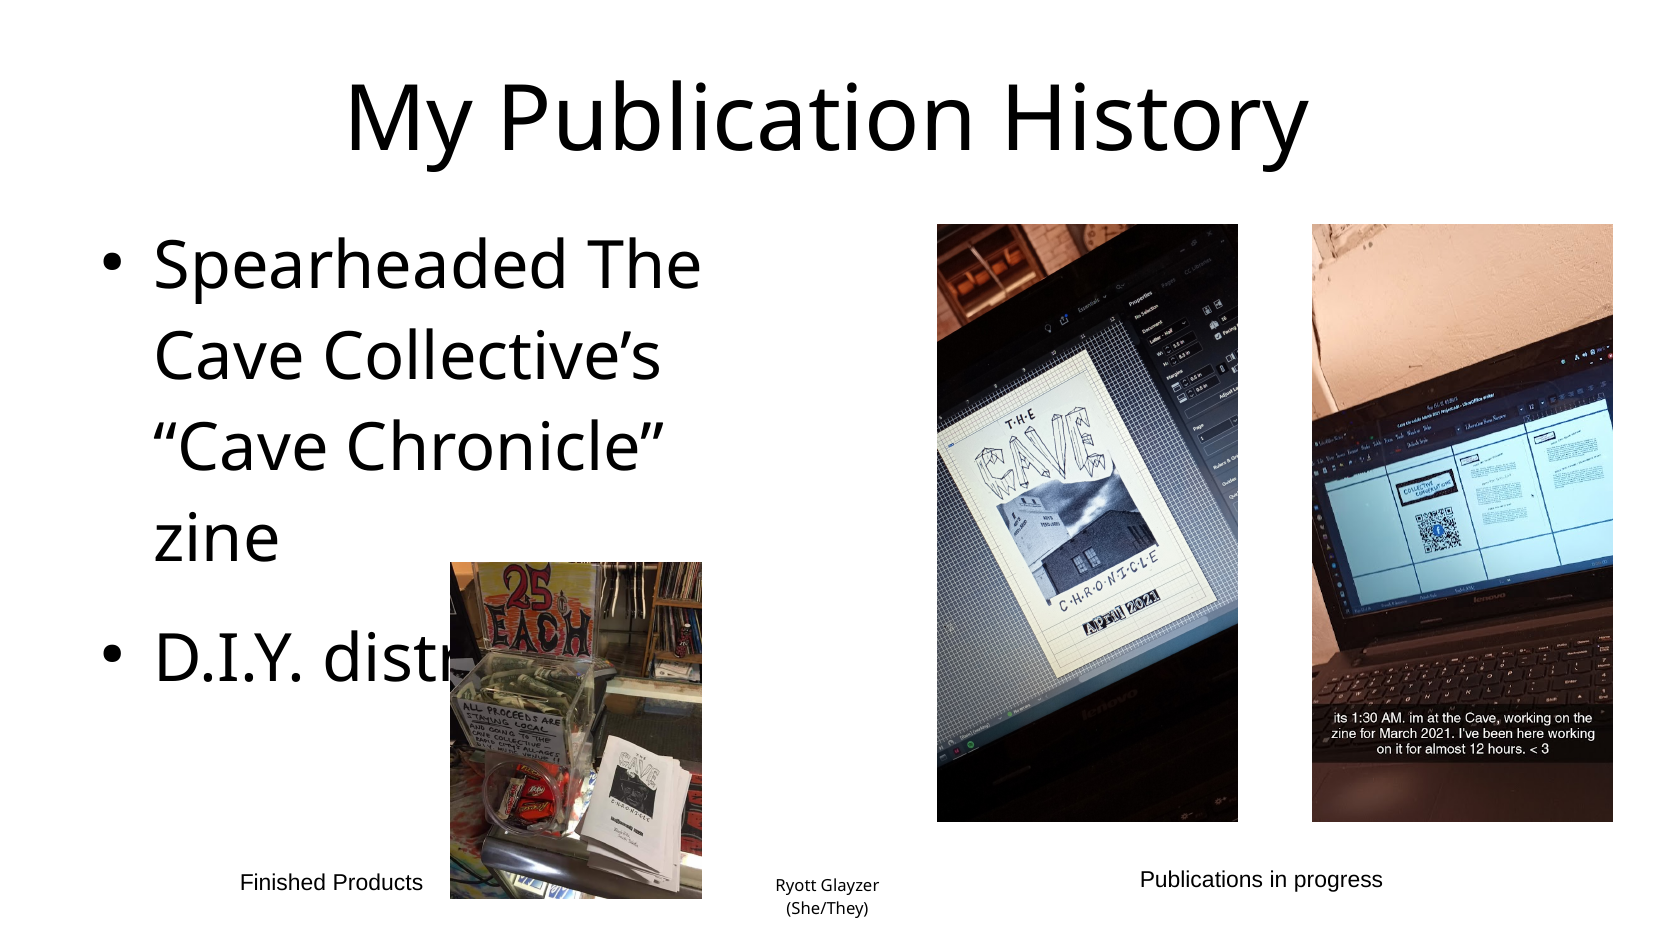

# My Publication History
Spearheaded The Cave Collective’s “Cave Chronicle” zine
D.I.Y. distribution
Publications in progress
Finished Products